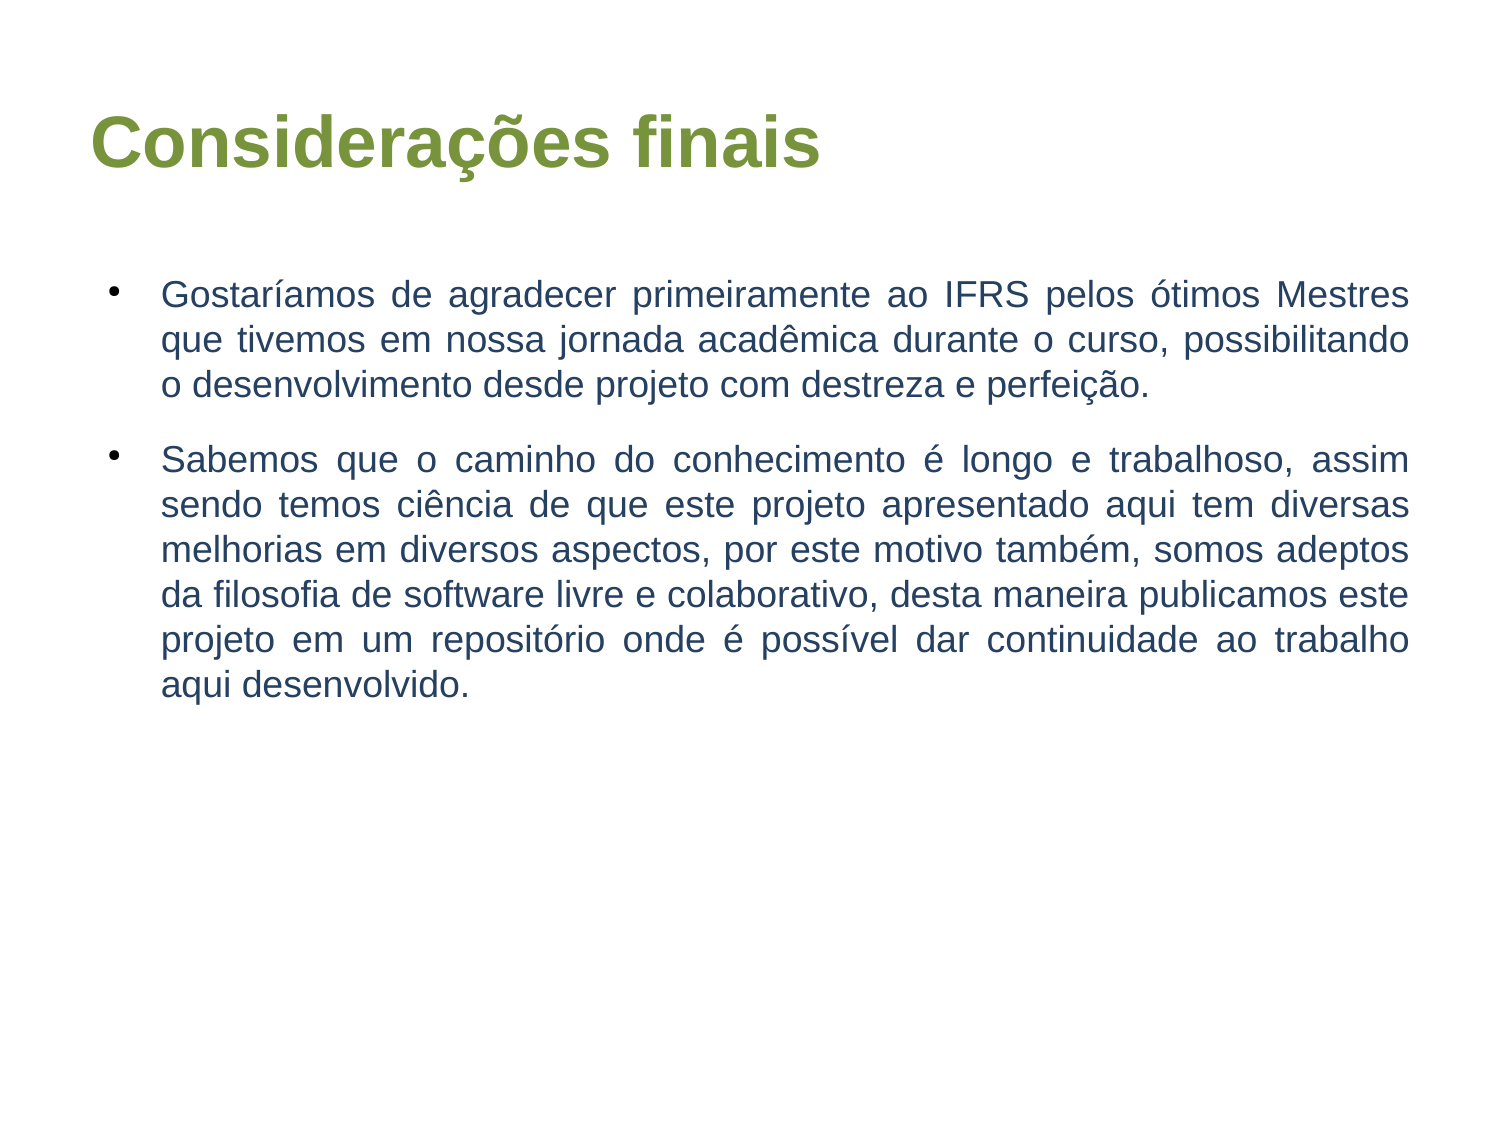

# Considerações finais
Gostaríamos de agradecer primeiramente ao IFRS pelos ótimos Mestres que tivemos em nossa jornada acadêmica durante o curso, possibilitando o desenvolvimento desde projeto com destreza e perfeição.
Sabemos que o caminho do conhecimento é longo e trabalhoso, assim sendo temos ciência de que este projeto apresentado aqui tem diversas melhorias em diversos aspectos, por este motivo também, somos adeptos da filosofia de software livre e colaborativo, desta maneira publicamos este projeto em um repositório onde é possível dar continuidade ao trabalho aqui desenvolvido.